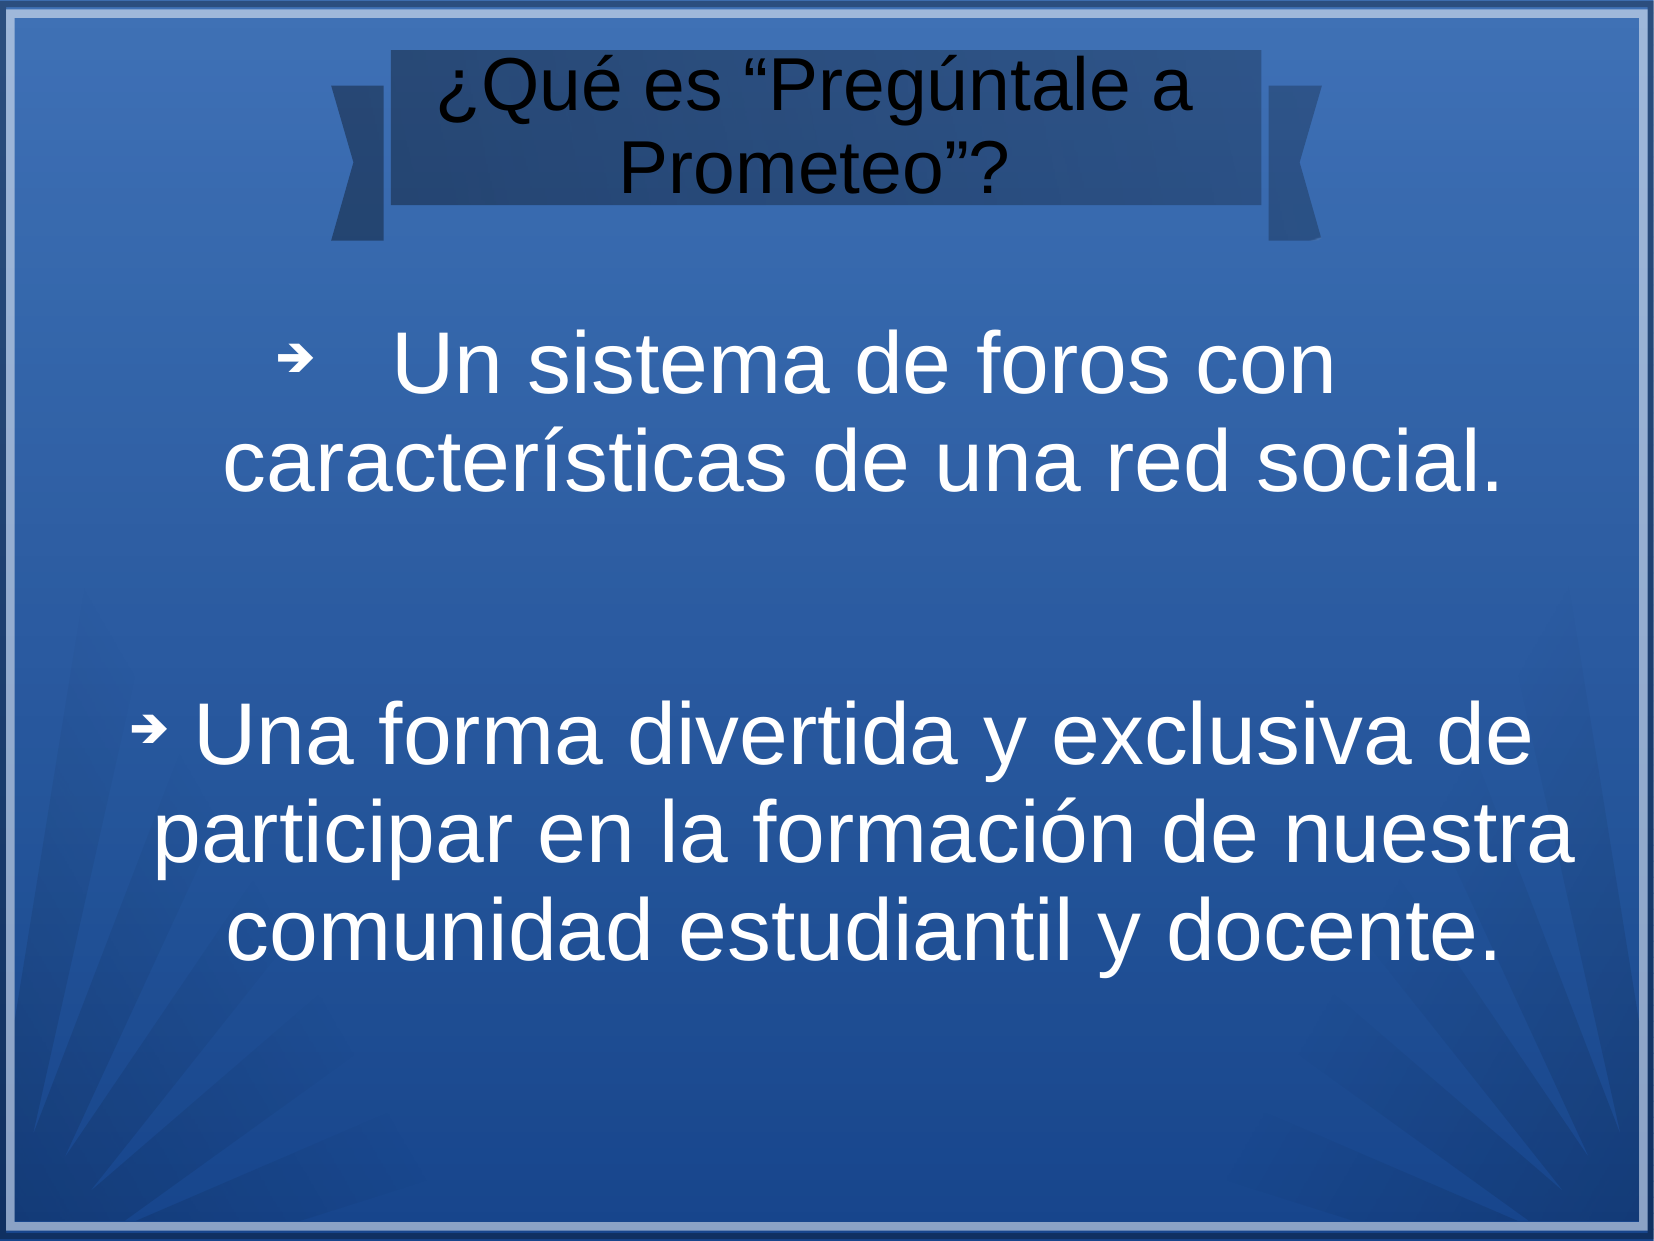

# ¿Qué es “Pregúntale a Prometeo”?
Un sistema de foros con características de una red social.
Una forma divertida y exclusiva de participar en la formación de nuestra comunidad estudiantil y docente.